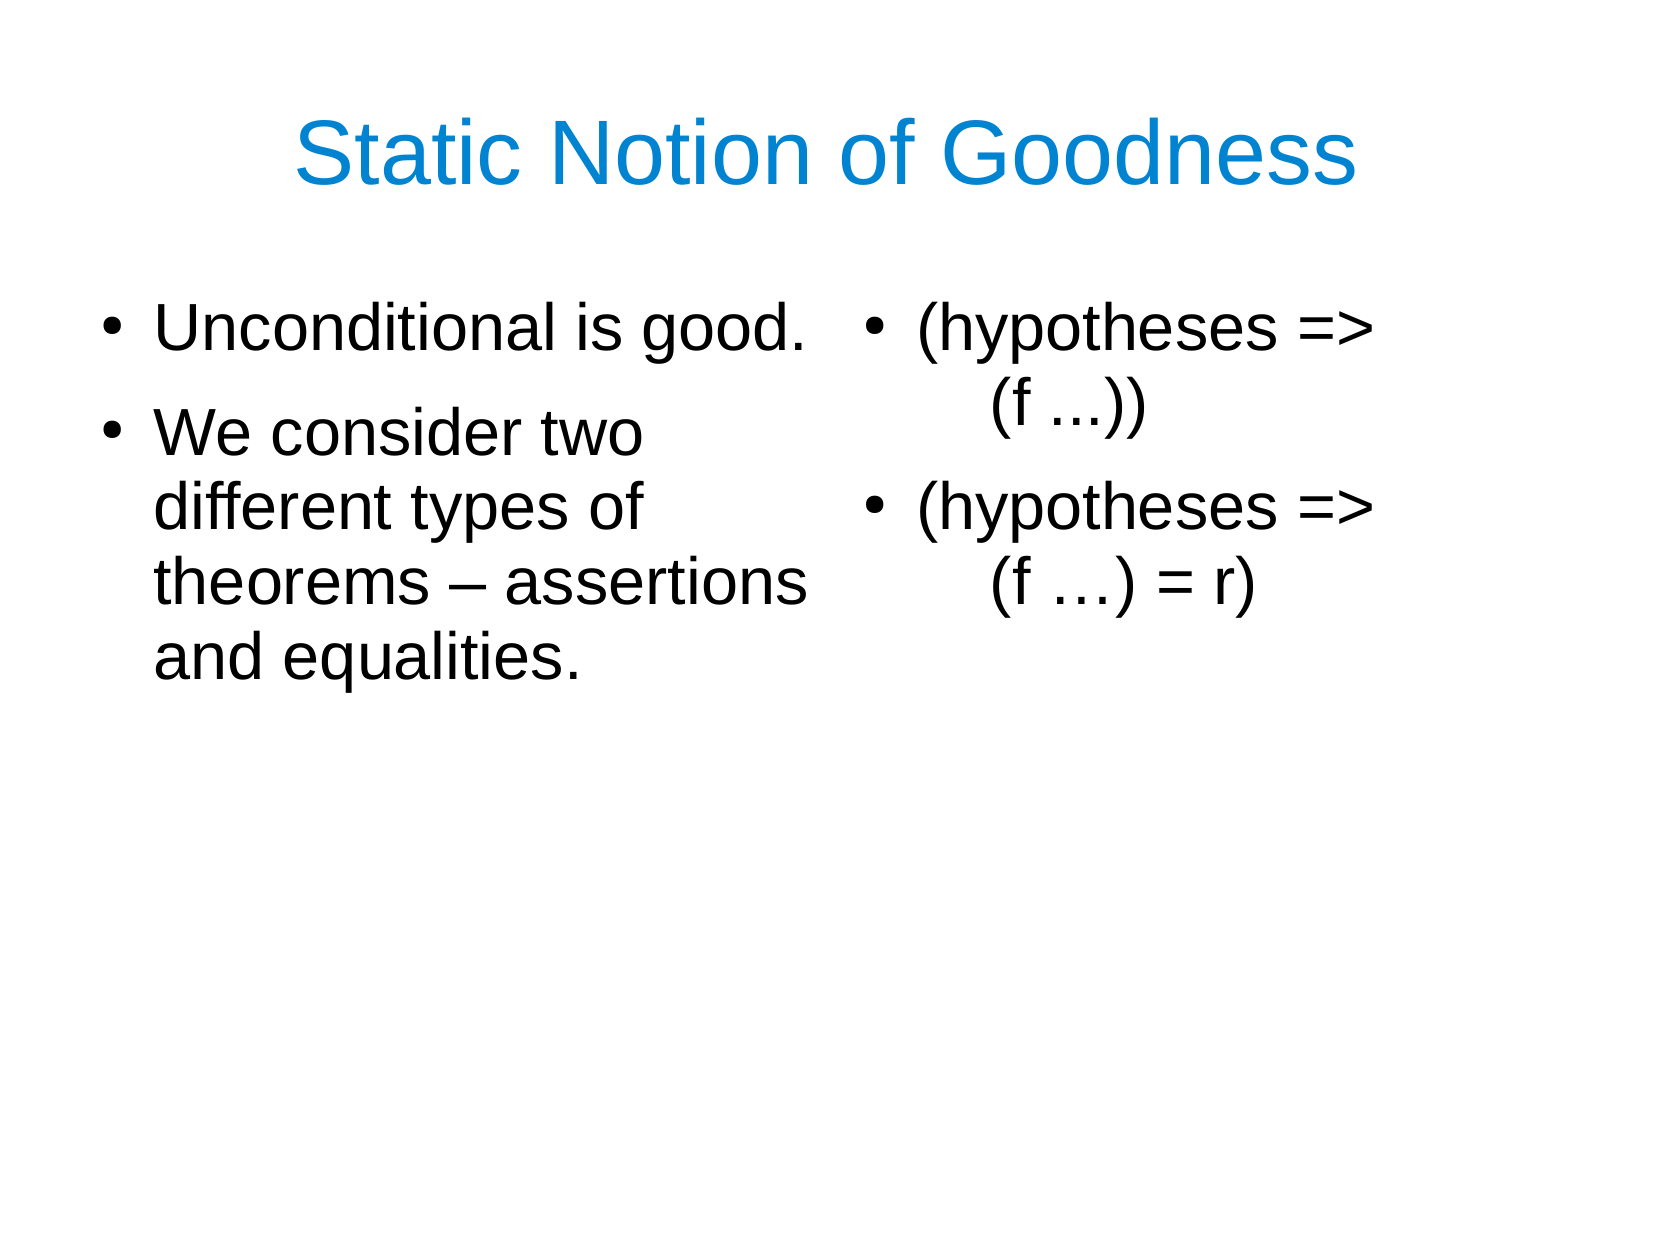

# Static Notion of Goodness
Unconditional is good.
We consider two different types of theorems – assertions and equalities.
(hypotheses => (f ...))
(hypotheses => (f …) = r)